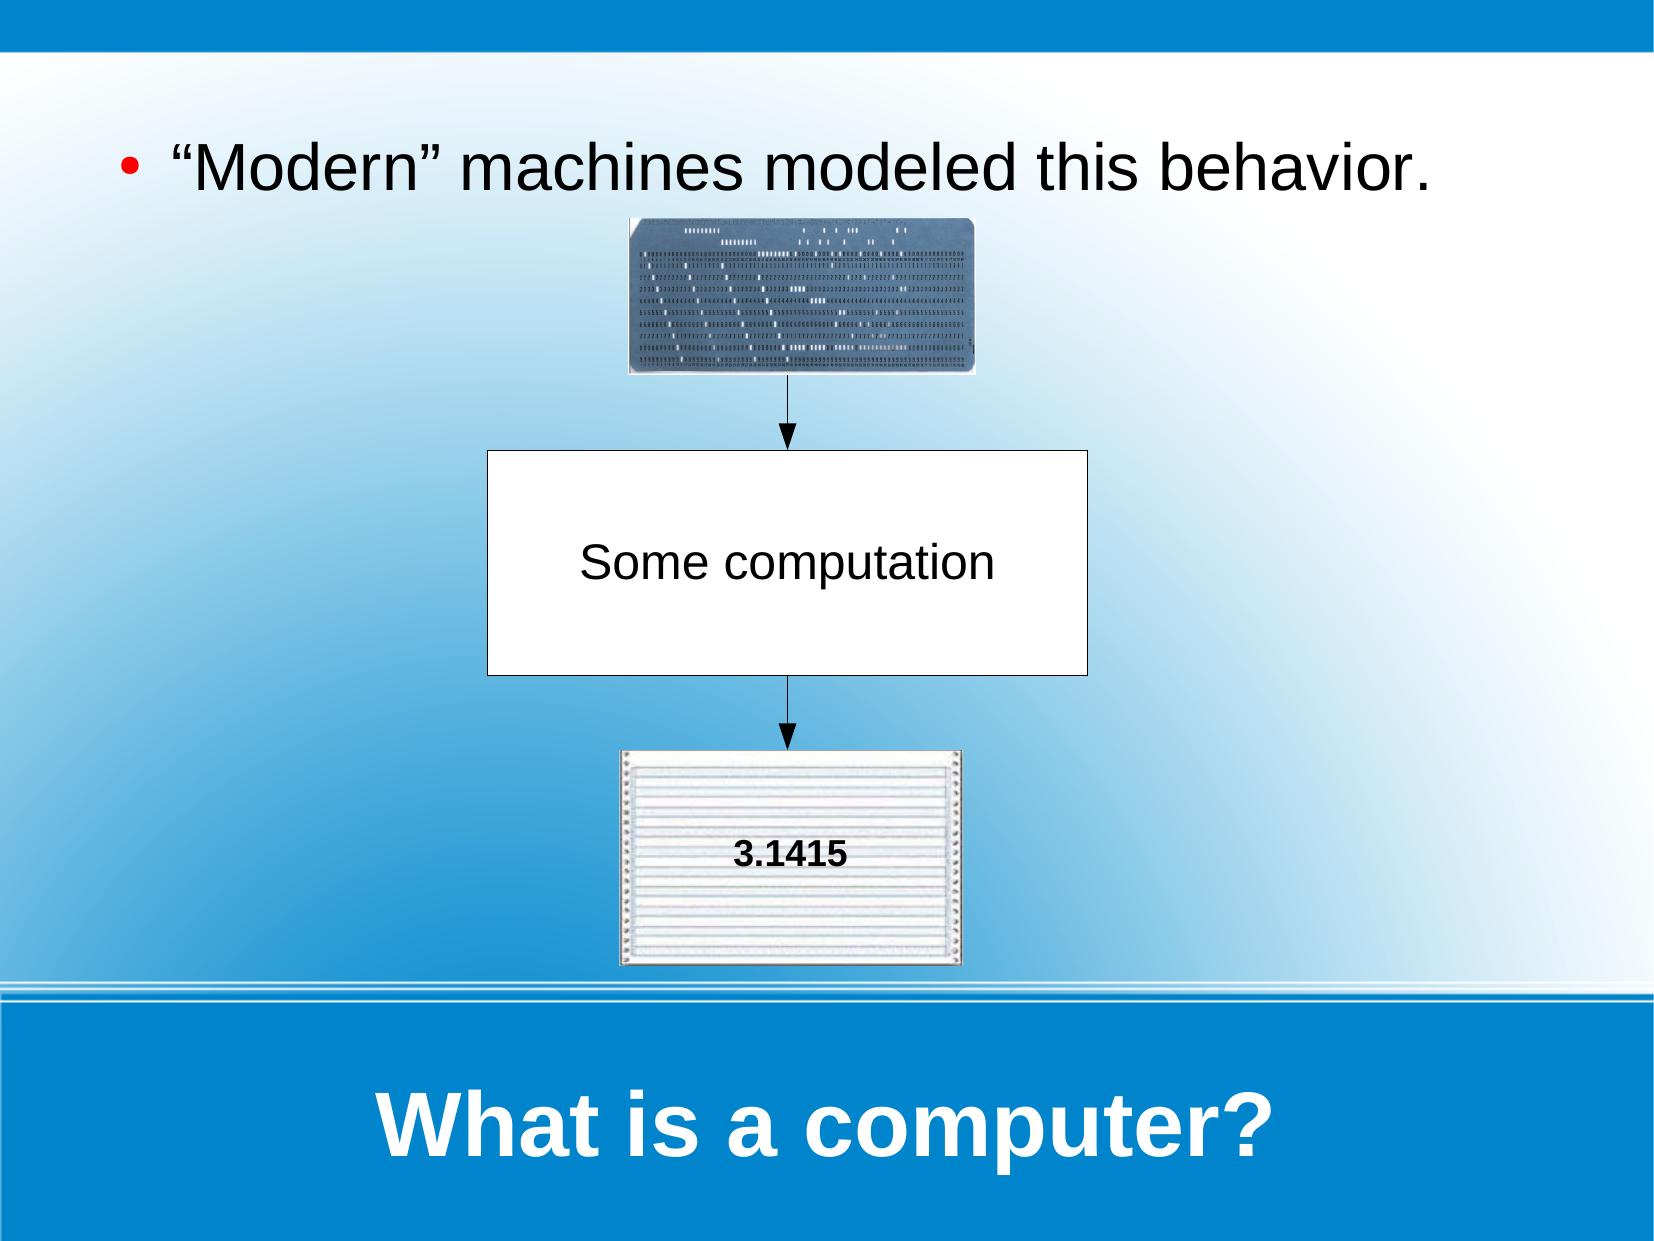

“Modern” machines modeled this behavior.
Some computation
3.1415
# What is a computer?